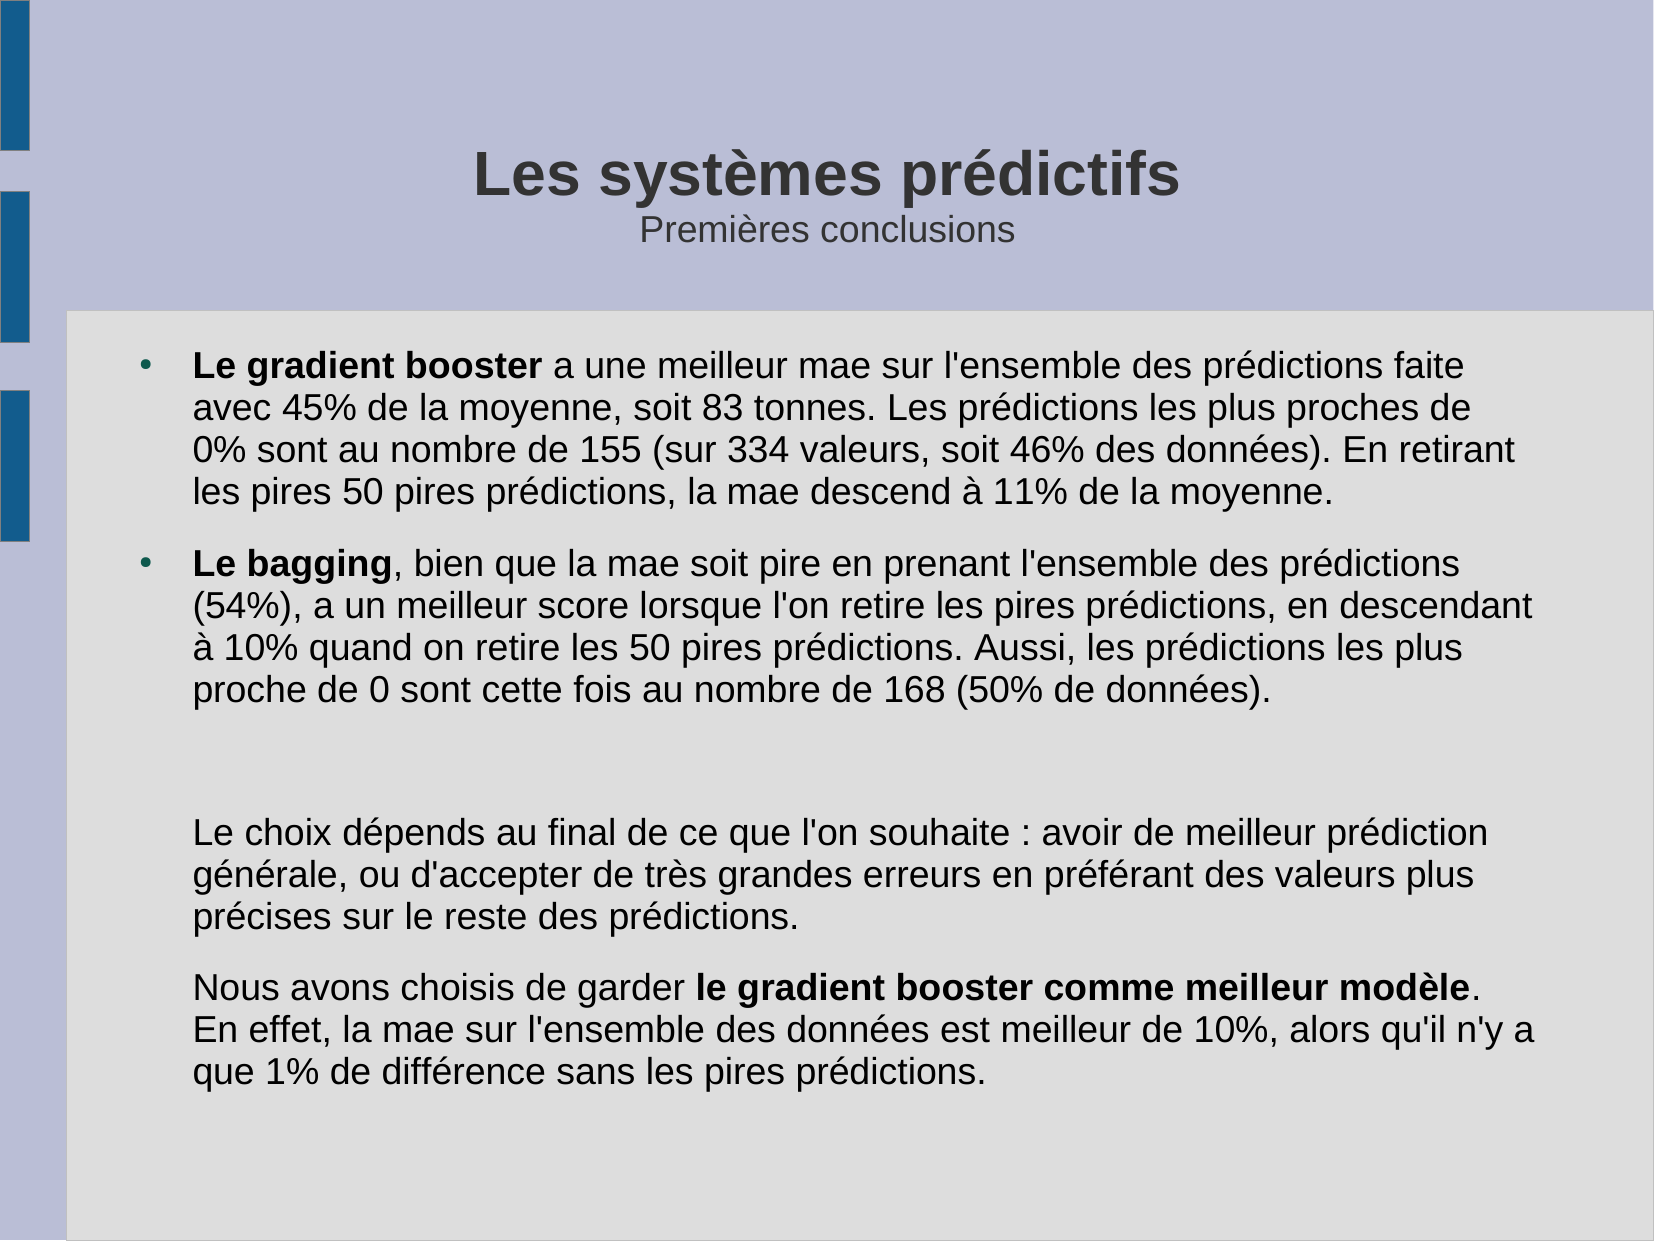

# Les systèmes prédictifs Premières conclusions
Le gradient booster a une meilleur mae sur l'ensemble des prédictions faite avec 45% de la moyenne, soit 83 tonnes. Les prédictions les plus proches de 0% sont au nombre de 155 (sur 334 valeurs, soit 46% des données). En retirant les pires 50 pires prédictions, la mae descend à 11% de la moyenne.
Le bagging, bien que la mae soit pire en prenant l'ensemble des prédictions (54%), a un meilleur score lorsque l'on retire les pires prédictions, en descendant à 10% quand on retire les 50 pires prédictions. Aussi, les prédictions les plus proche de 0 sont cette fois au nombre de 168 (50% de données).
Le choix dépends au final de ce que l'on souhaite : avoir de meilleur prédiction générale, ou d'accepter de très grandes erreurs en préférant des valeurs plus précises sur le reste des prédictions.
Nous avons choisis de garder le gradient booster comme meilleur modèle. En effet, la mae sur l'ensemble des données est meilleur de 10%, alors qu'il n'y a que 1% de différence sans les pires prédictions.